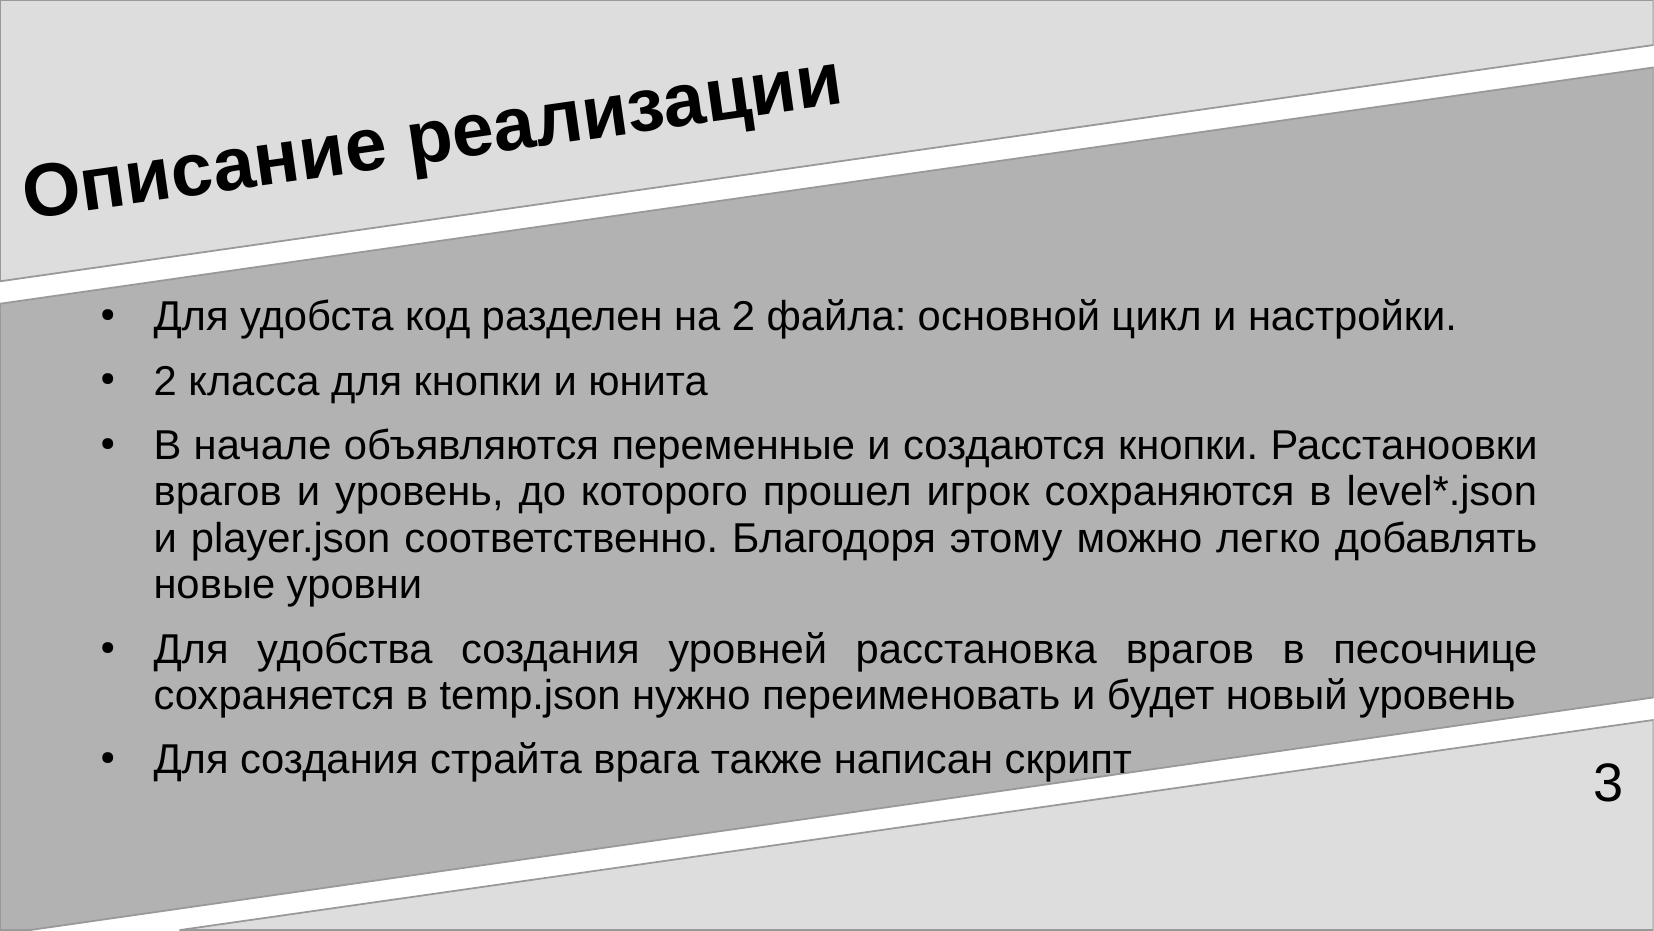

# Описание реализации
Для удобста код разделен на 2 файла: основной цикл и настройки.
2 класса для кнопки и юнита
В начале объявляются переменные и создаются кнопки. Расстаноовки врагов и уровень, до которого прошел игрок сохраняются в level*.json и player.json соответственно. Благодоря этому можно легко добавлять новые уровни
Для удобства создания уровней расстановка врагов в песочнице сохраняется в temp.json нужно переименовать и будет новый уровень
Для создания страйта врага также написан скрипт
3